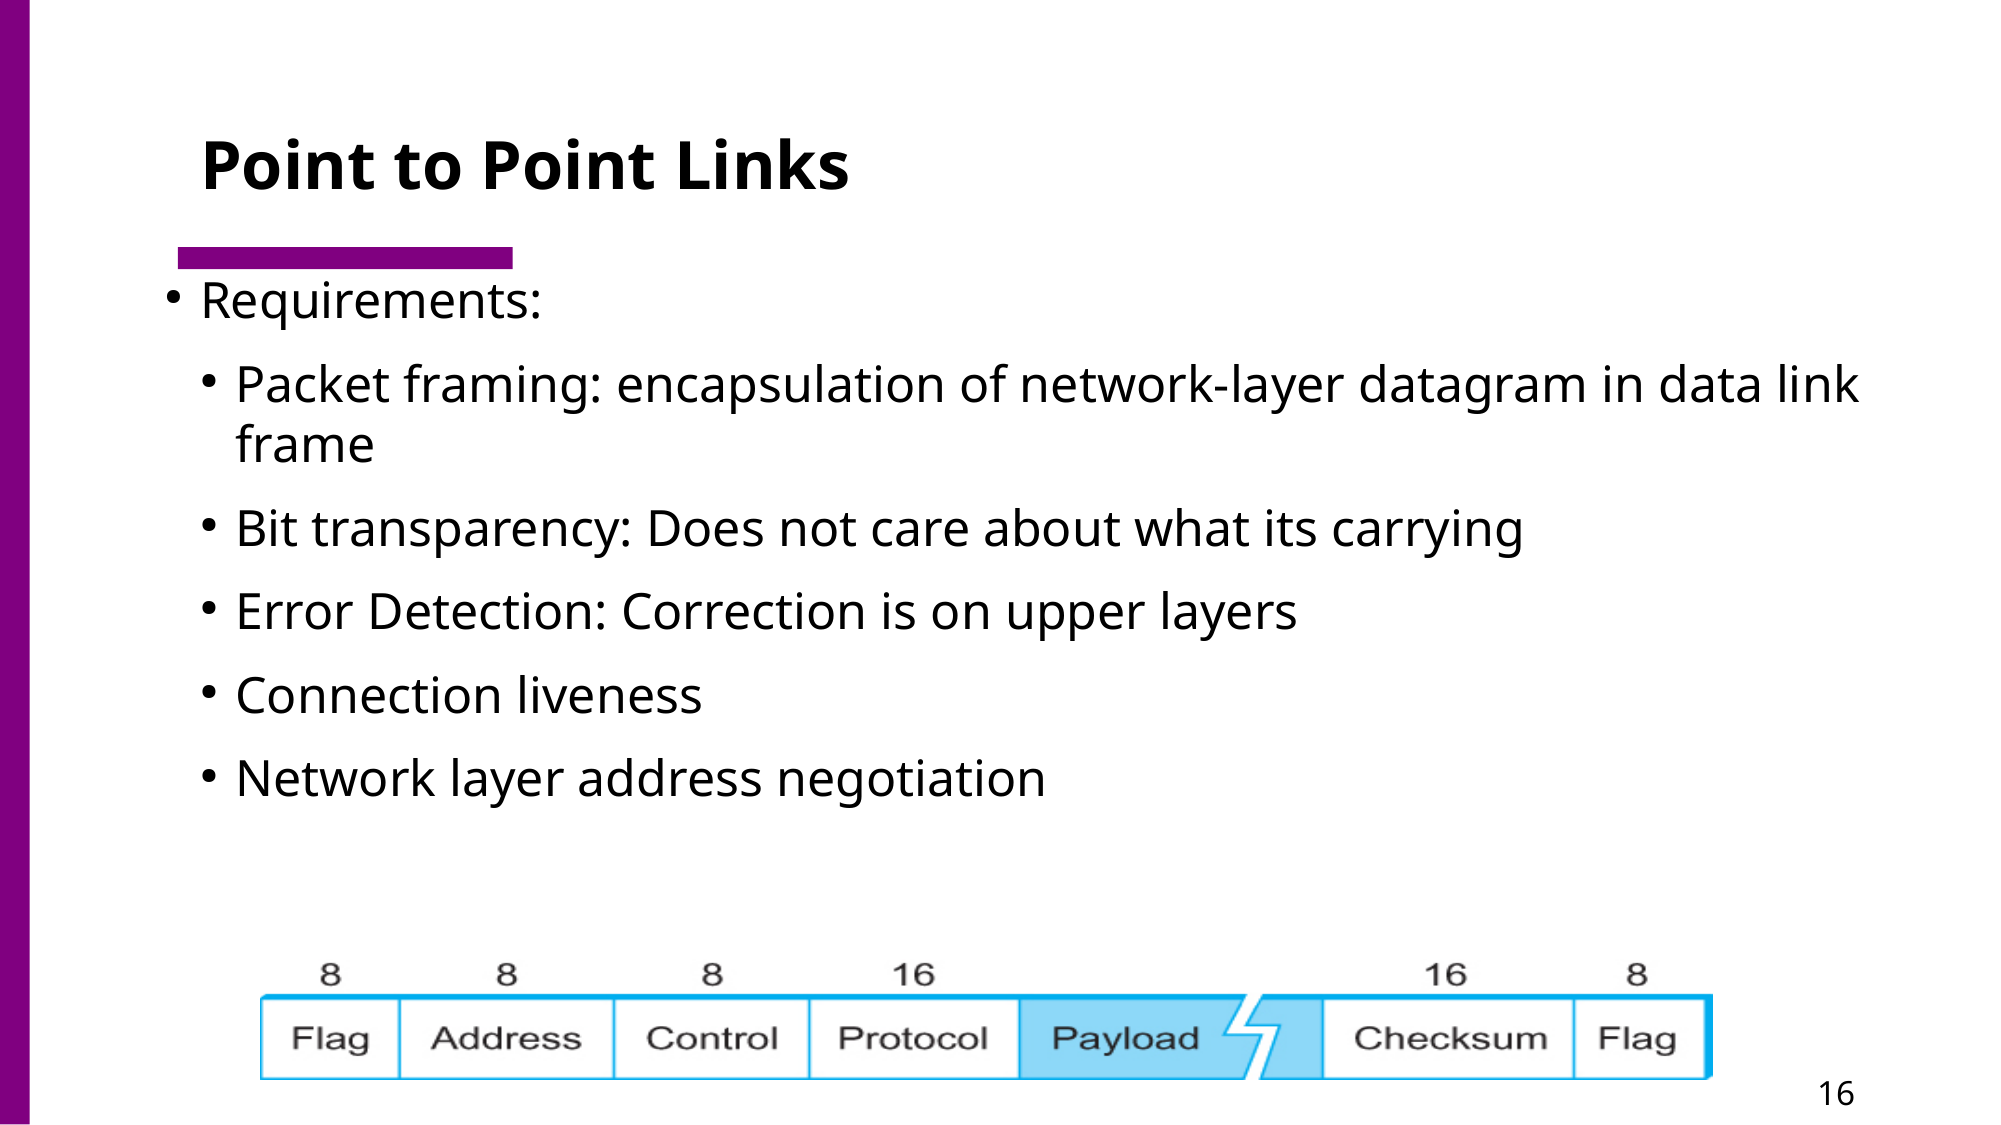

# Point to Point Links
Requirements:
Packet framing: encapsulation of network-layer datagram in data link frame
Bit transparency: Does not care about what its carrying
Error Detection: Correction is on upper layers
Connection liveness
Network layer address negotiation